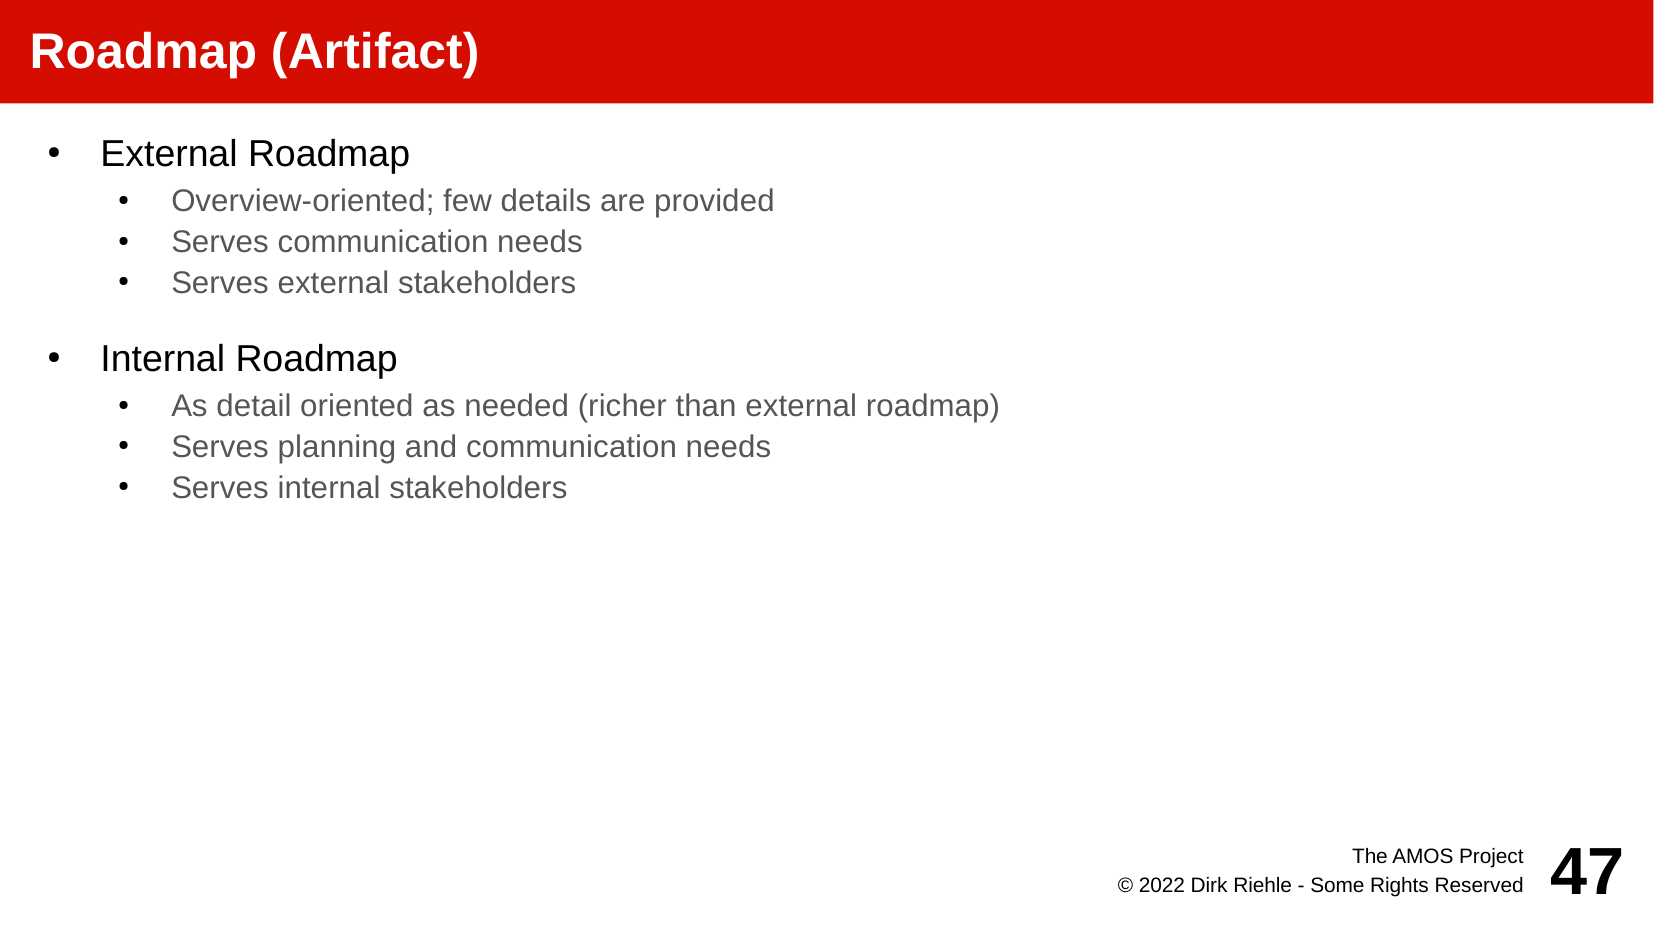

# Roadmap (Artifact)
External Roadmap
Overview-oriented; few details are provided
Serves communication needs
Serves external stakeholders
Internal Roadmap
As detail oriented as needed (richer than external roadmap)
Serves planning and communication needs
Serves internal stakeholders
The AMOS Project
47
© 2022 Dirk Riehle - Some Rights Reserved